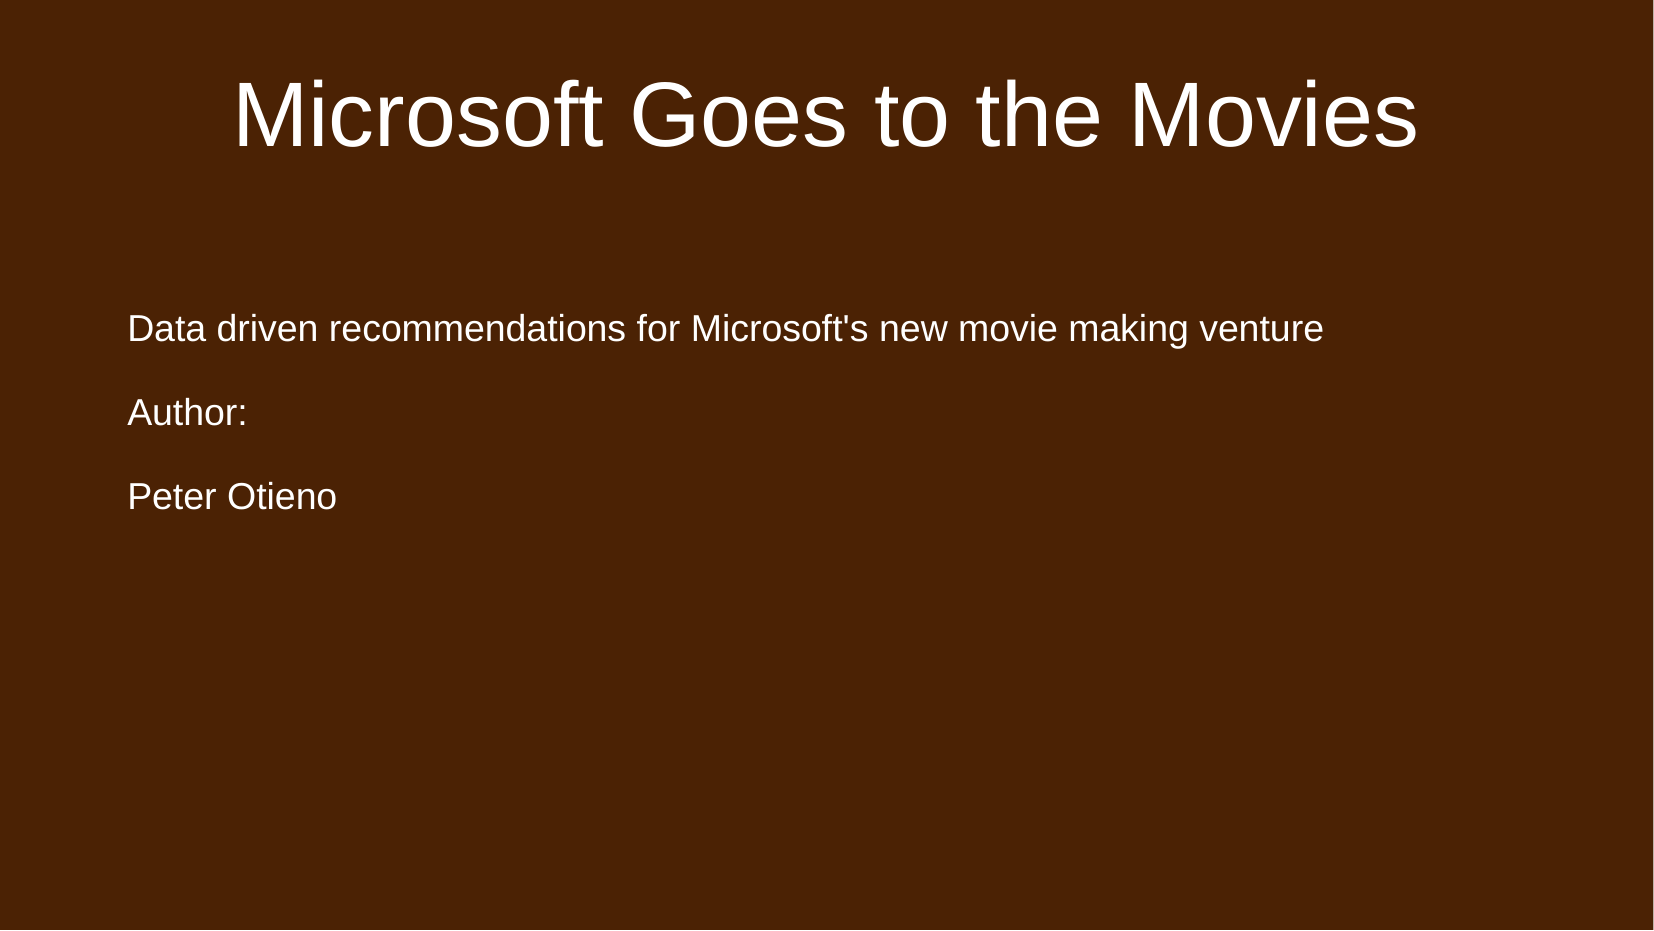

# Microsoft Goes to the Movies
Data driven recommendations for Microsoft's new movie making venture
Author:
Peter Otieno